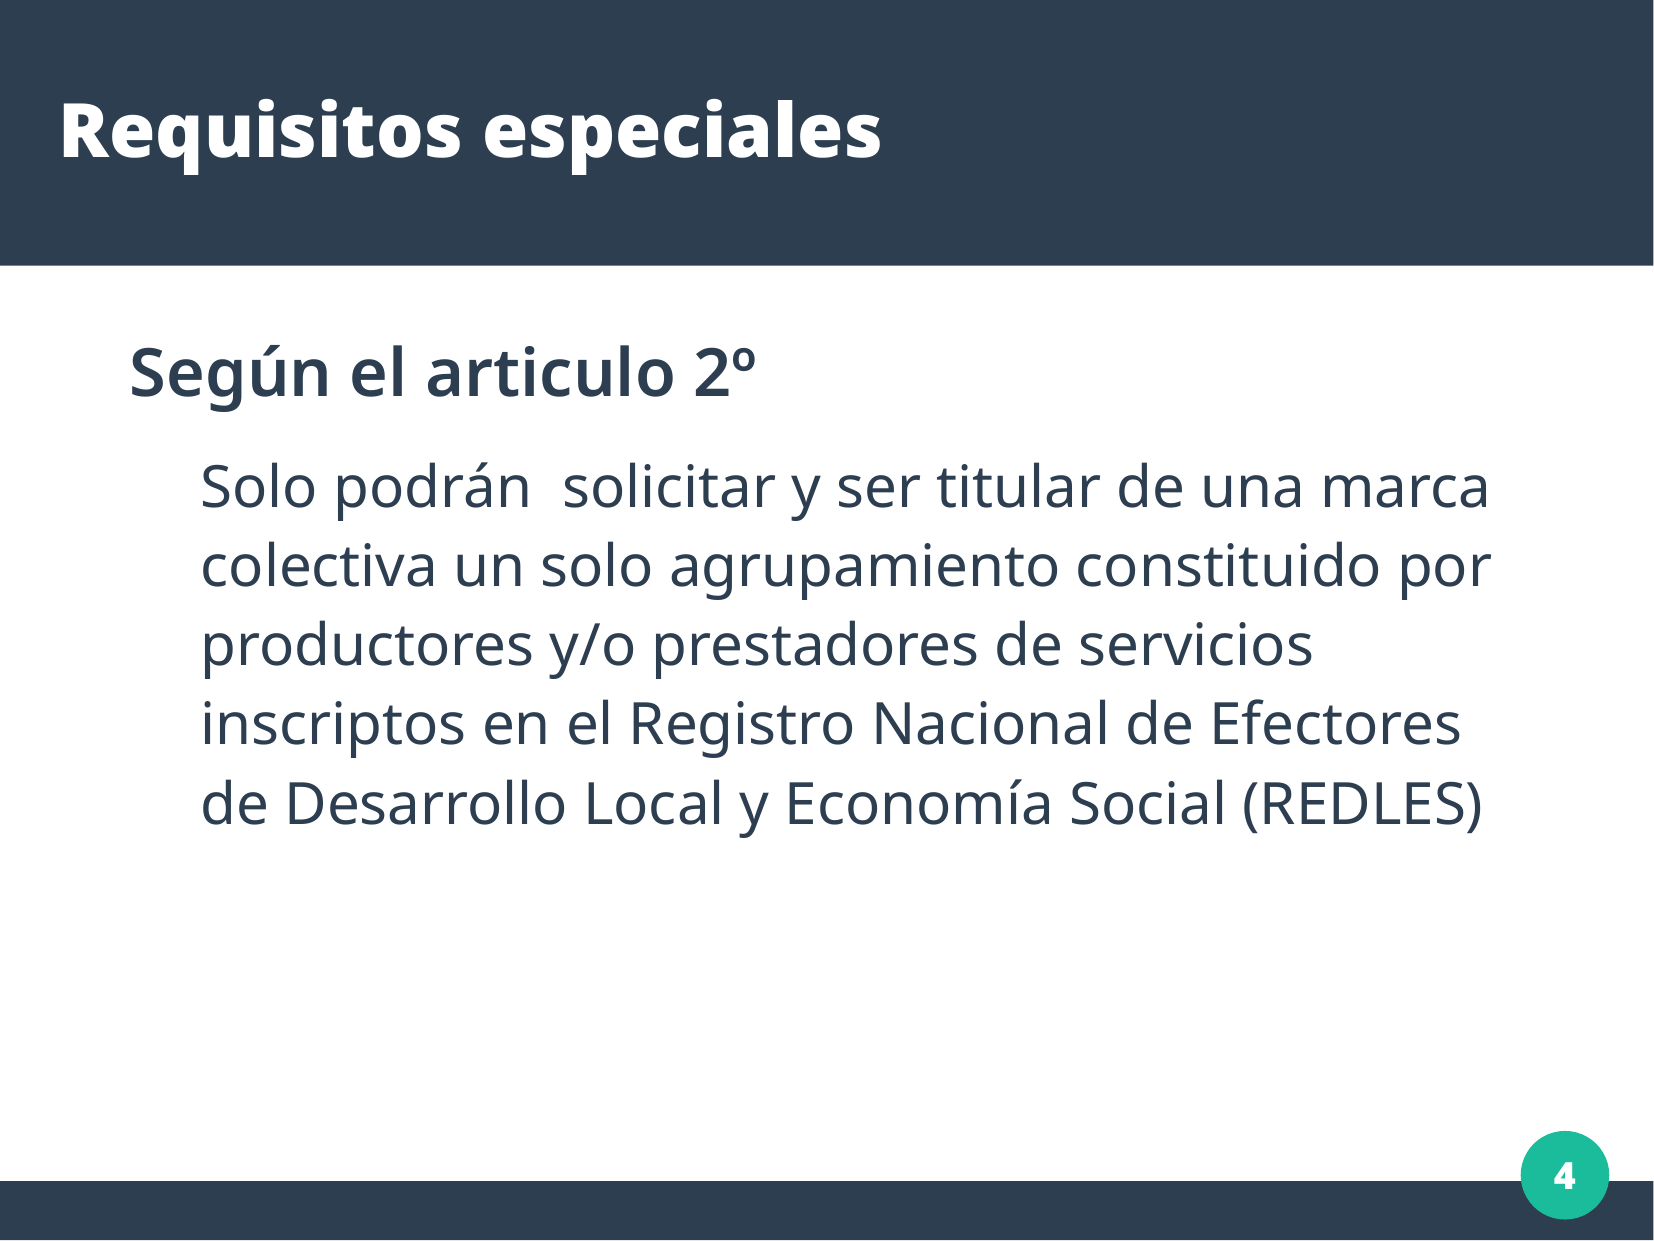

# Requisitos especiales
Según el articulo 2º
Solo podrán solicitar y ser titular de una marca colectiva un solo agrupamiento constituido por productores y/o prestadores de servicios inscriptos en el Registro Nacional de Efectores de Desarrollo Local y Economía Social (REDLES)
4